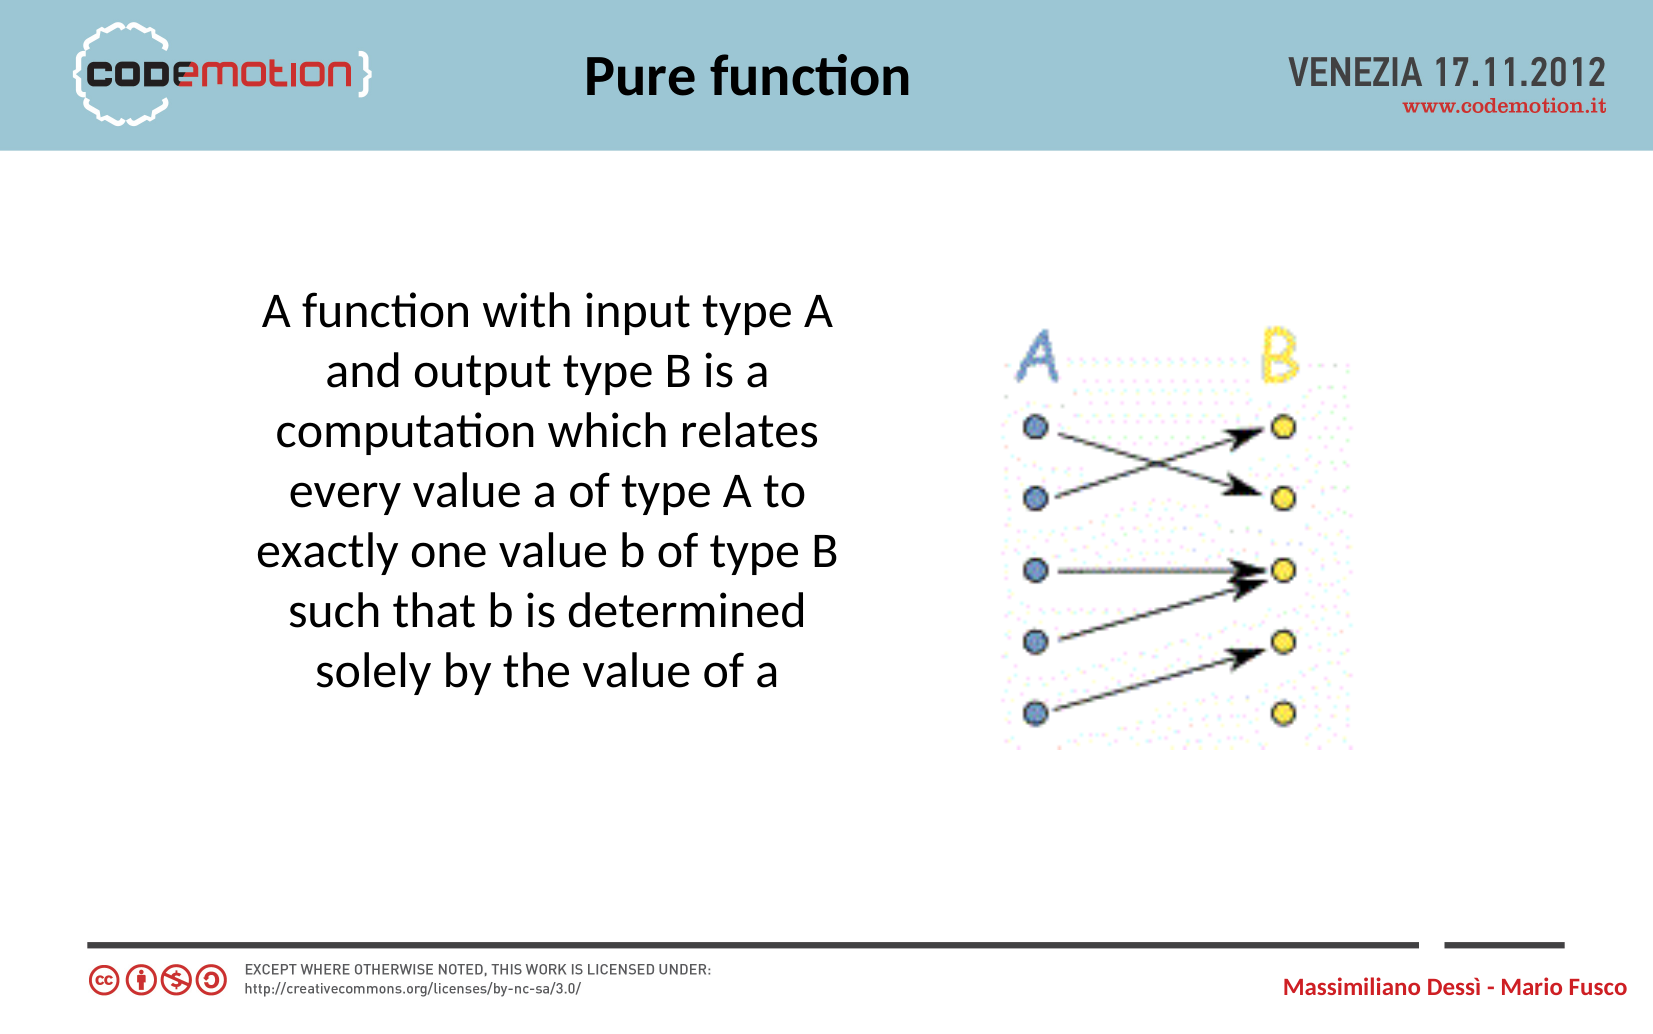

Pure function
A function with input type A and output type B is a computation which relates every value a of type A to exactly one value b of type B such that b is determined solely by the value of a